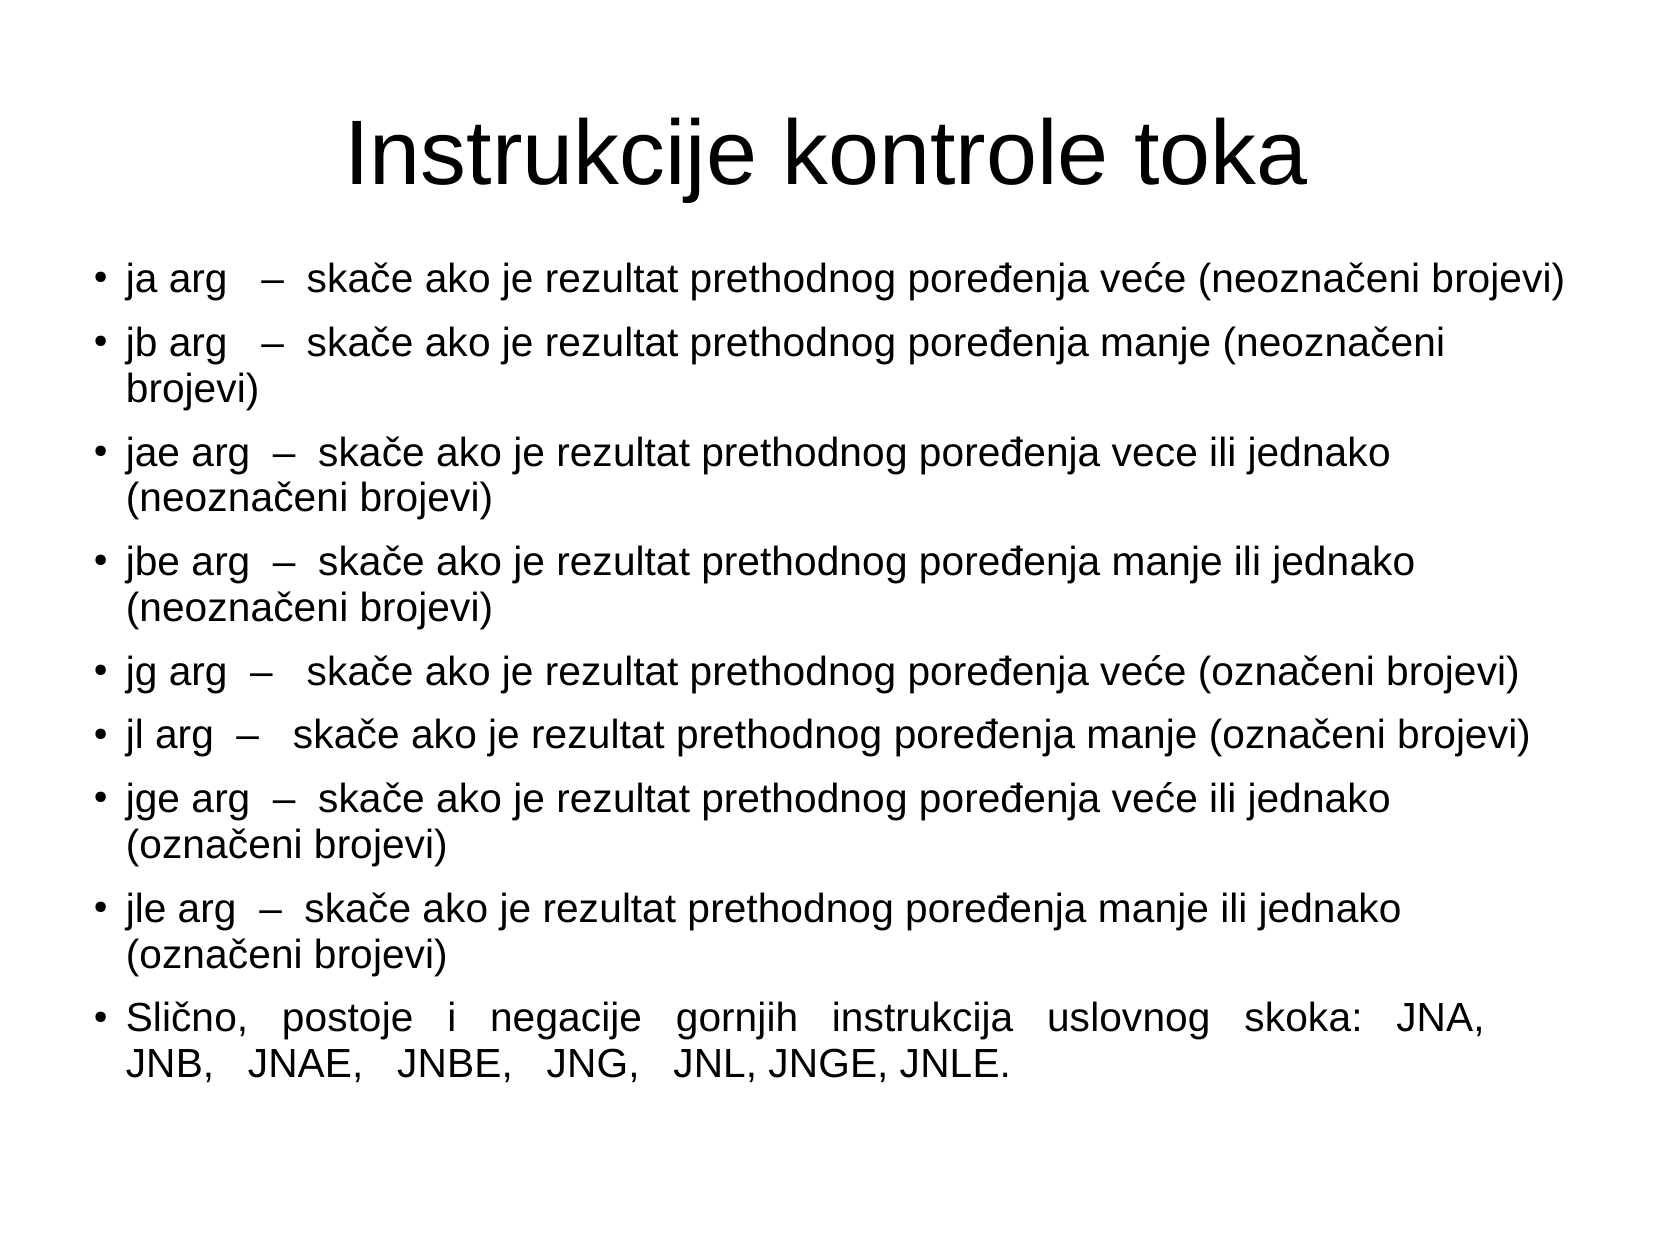

# Instrukcije kontrole toka
ja arg – skače ako je rezultat prethodnog poređenja veće (neoznačeni brojevi)
jb arg – skače ako je rezultat prethodnog poređenja manje (neoznačeni brojevi)
jae arg – skače ako je rezultat prethodnog poređenja vece ili jednako (neoznačeni brojevi)
jbe arg – skače ako je rezultat prethodnog poređenja manje ili jednako (neoznačeni brojevi)
jg arg – skače ako je rezultat prethodnog poređenja veće (označeni brojevi)
jl arg – skače ako je rezultat prethodnog poređenja manje (označeni brojevi)
jge arg – skače ako je rezultat prethodnog poređenja veće ili jednako (označeni brojevi)
jle arg – skače ako je rezultat prethodnog poređenja manje ili jednako (označeni brojevi)
Slično, postoje i negacije gornjih instrukcija uslovnog skoka: JNA, JNB, JNAE, JNBE, JNG, JNL, JNGE, JNLE.